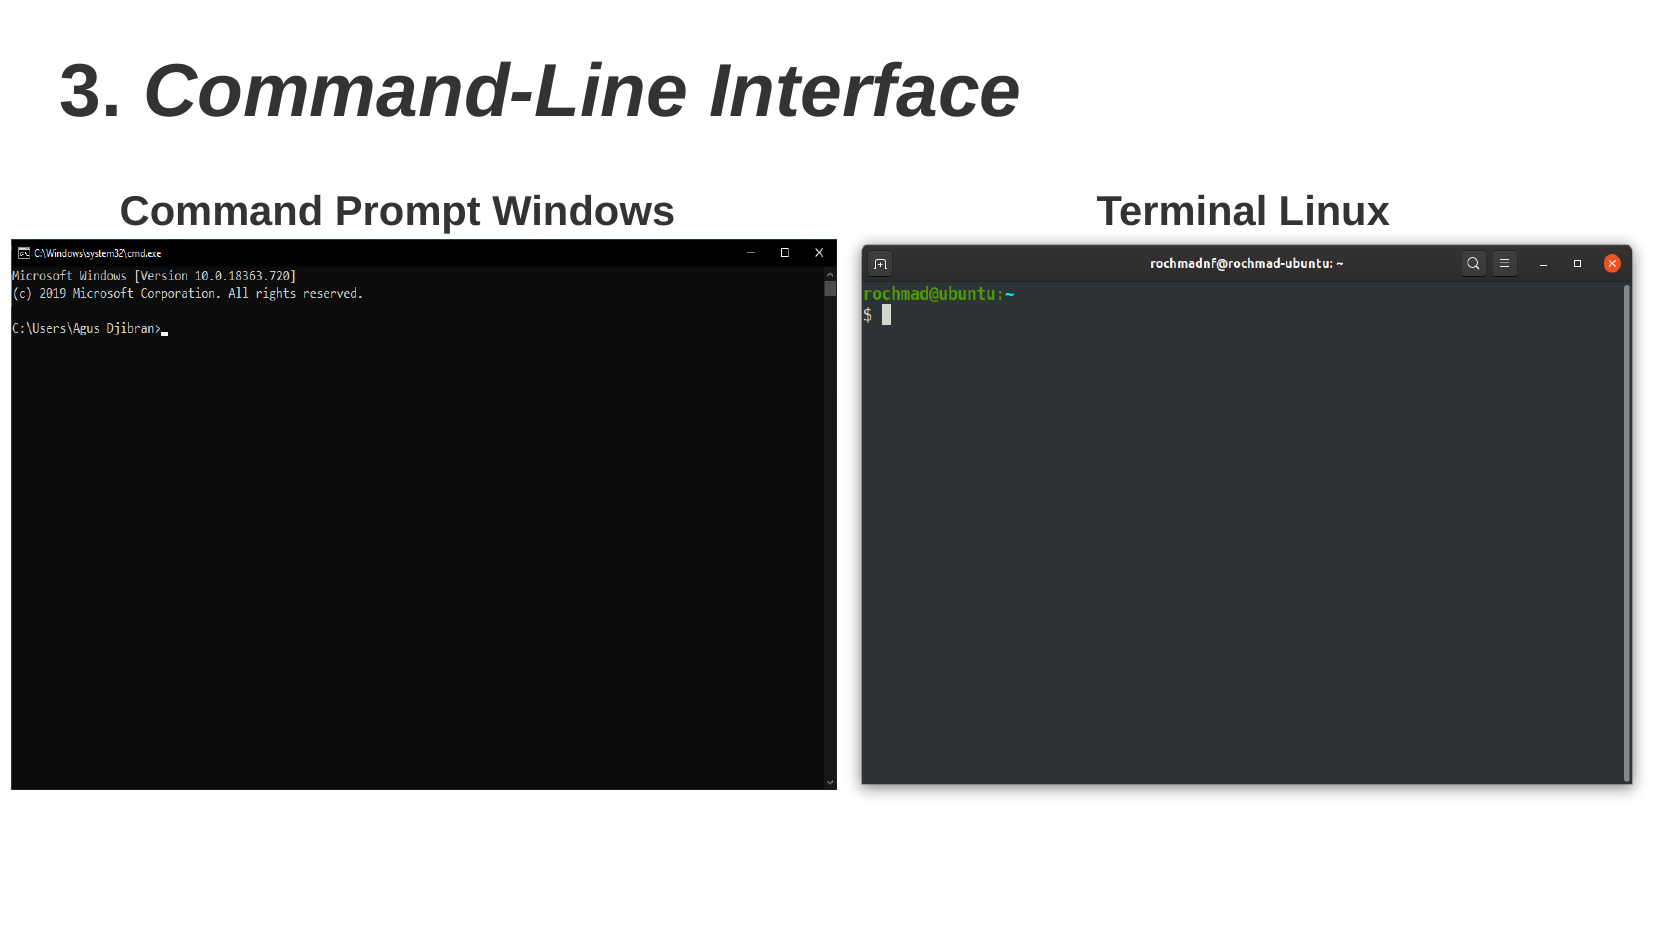

3. Command-Line Interface
Command Prompt Windows
Terminal Linux